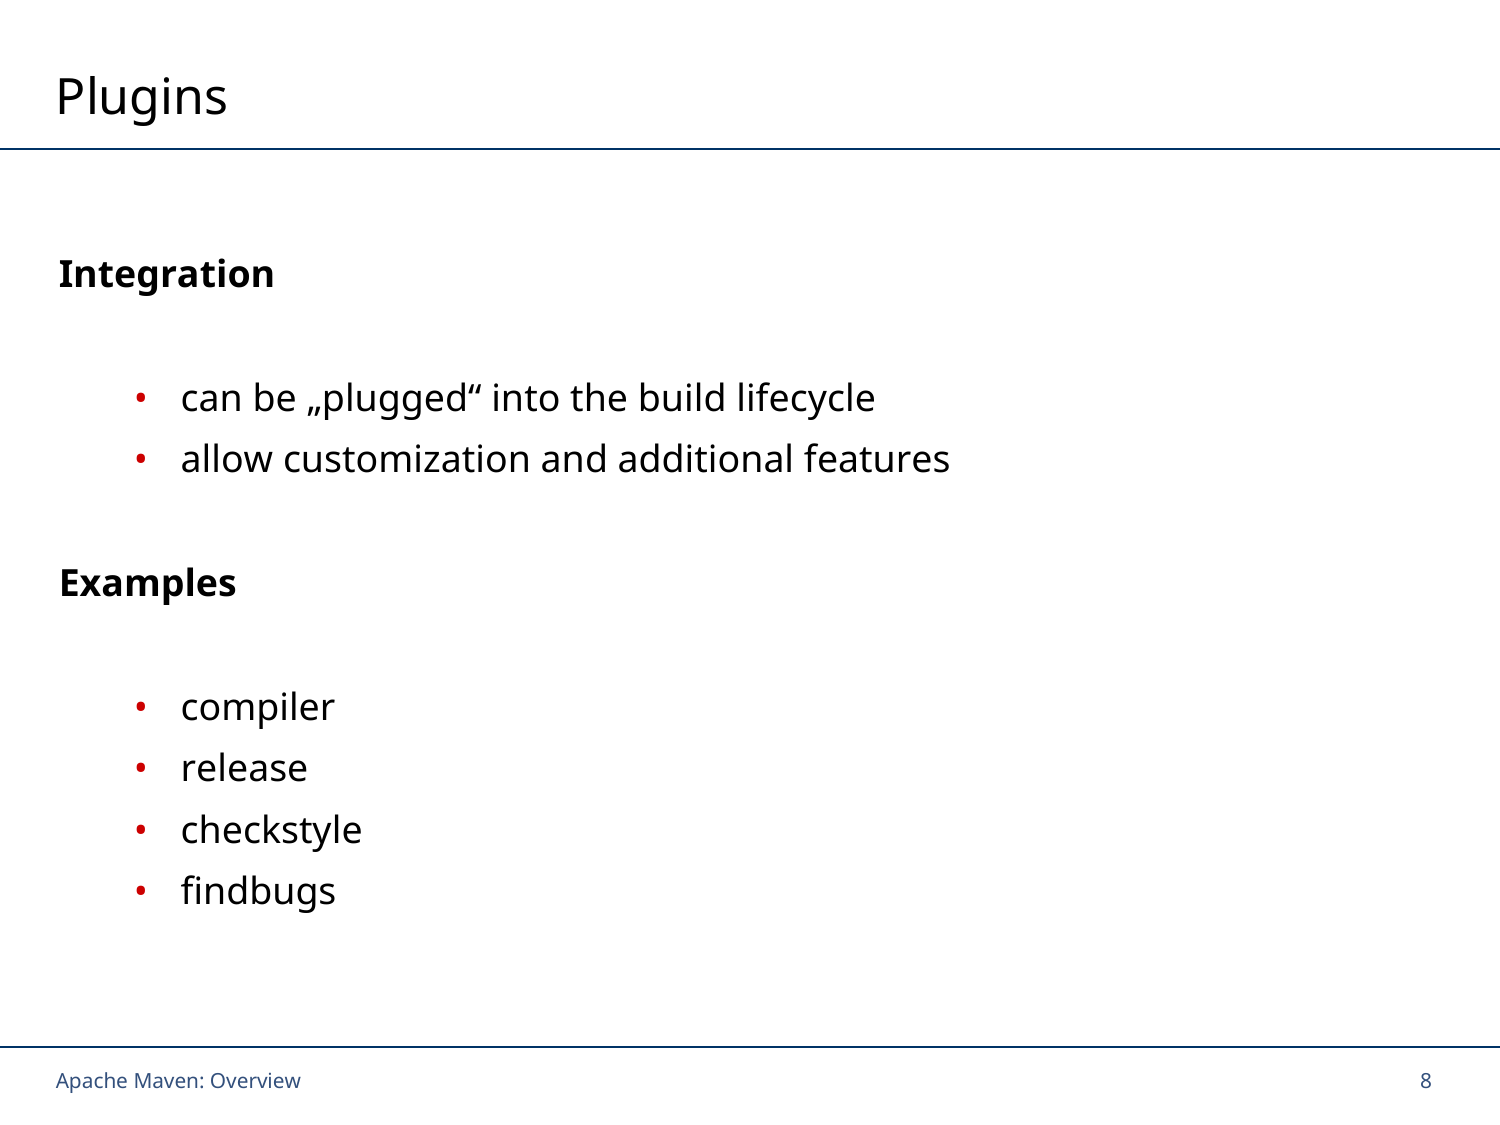

# Plugins
Integration
can be „plugged“ into the build lifecycle
allow customization and additional features
Examples
compiler
release
checkstyle
findbugs
Apache Maven: Overview
8